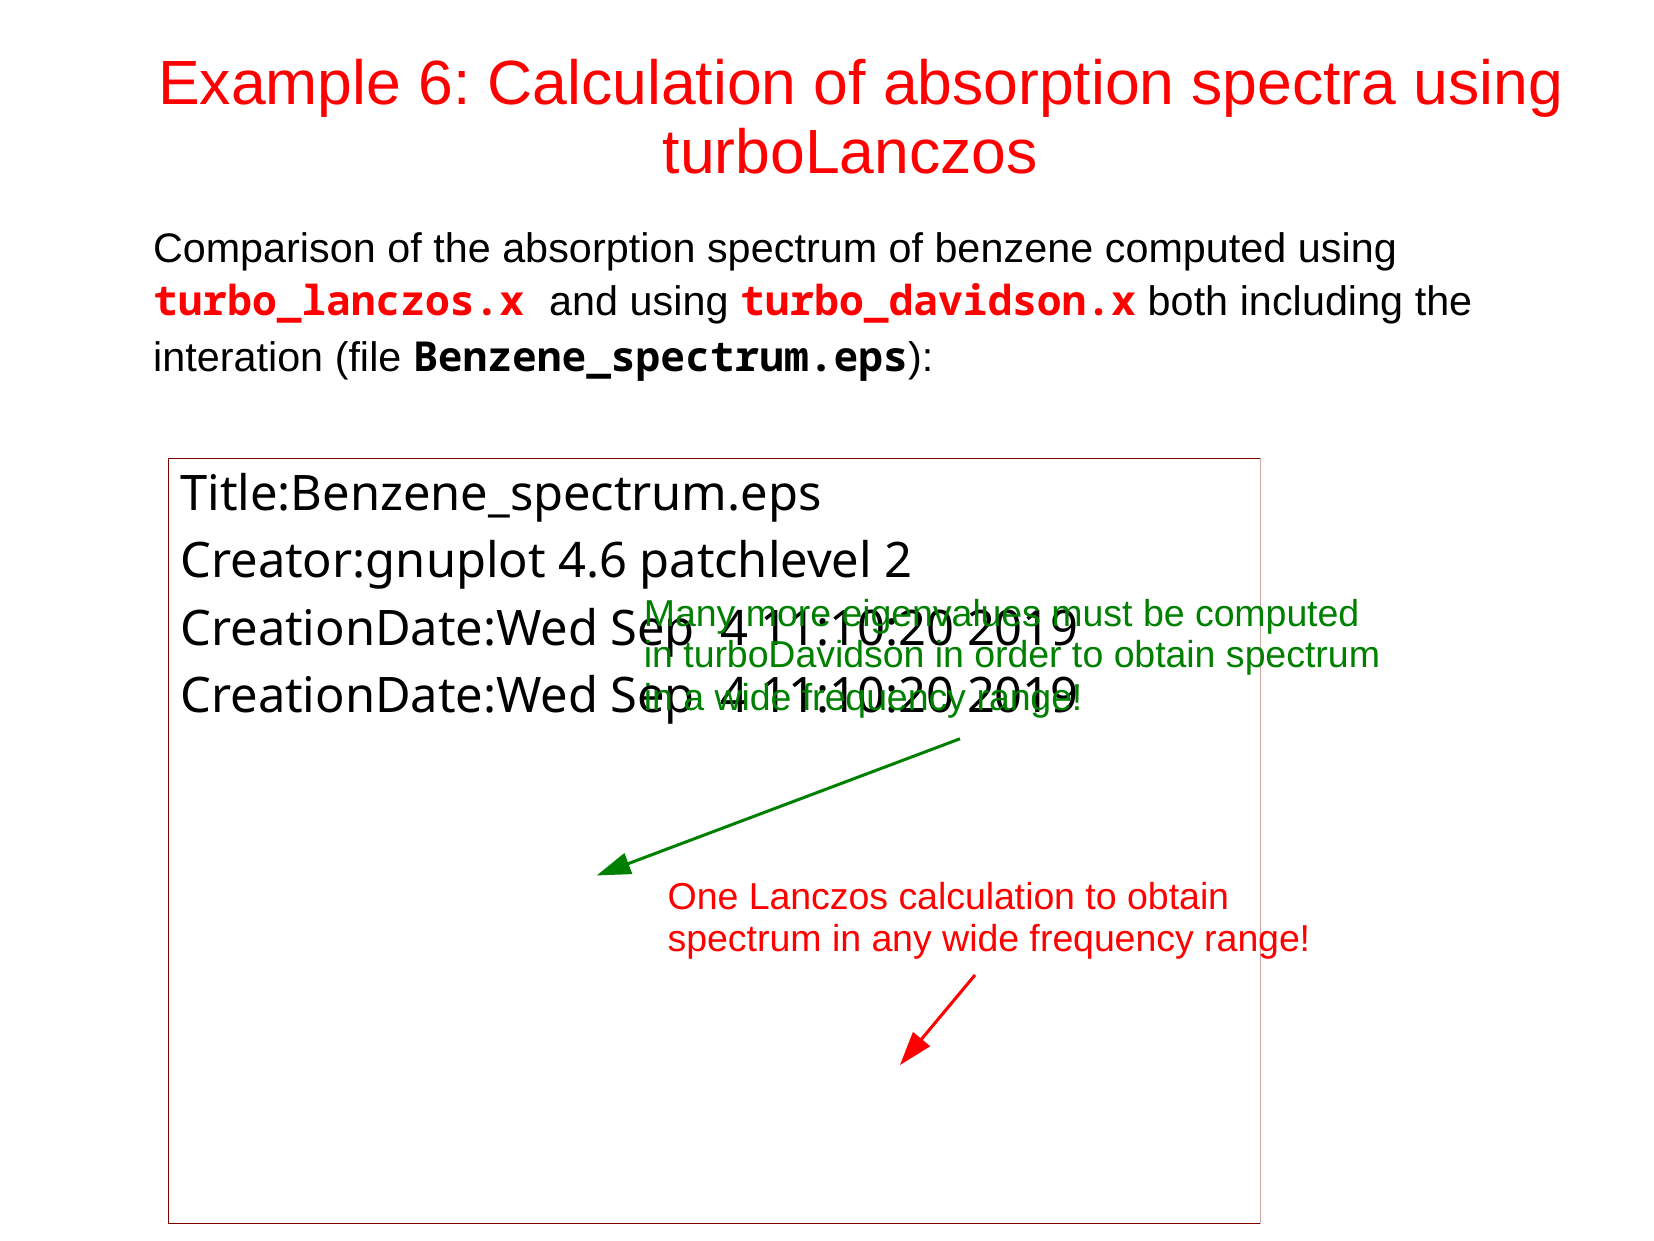

Example 6: Calculation of absorption spectra using turboLanczos
# Comparison of the absorption spectrum of benzene computed using turbo_lanczos.x and using turbo_davidson.x both including the interation (file Benzene_spectrum.eps):
Many more eigenvalues must be computed in turboDavidson in order to obtain spectrum in a wide frequency range!
One Lanczos calculation to obtain spectrum in any wide frequency range!